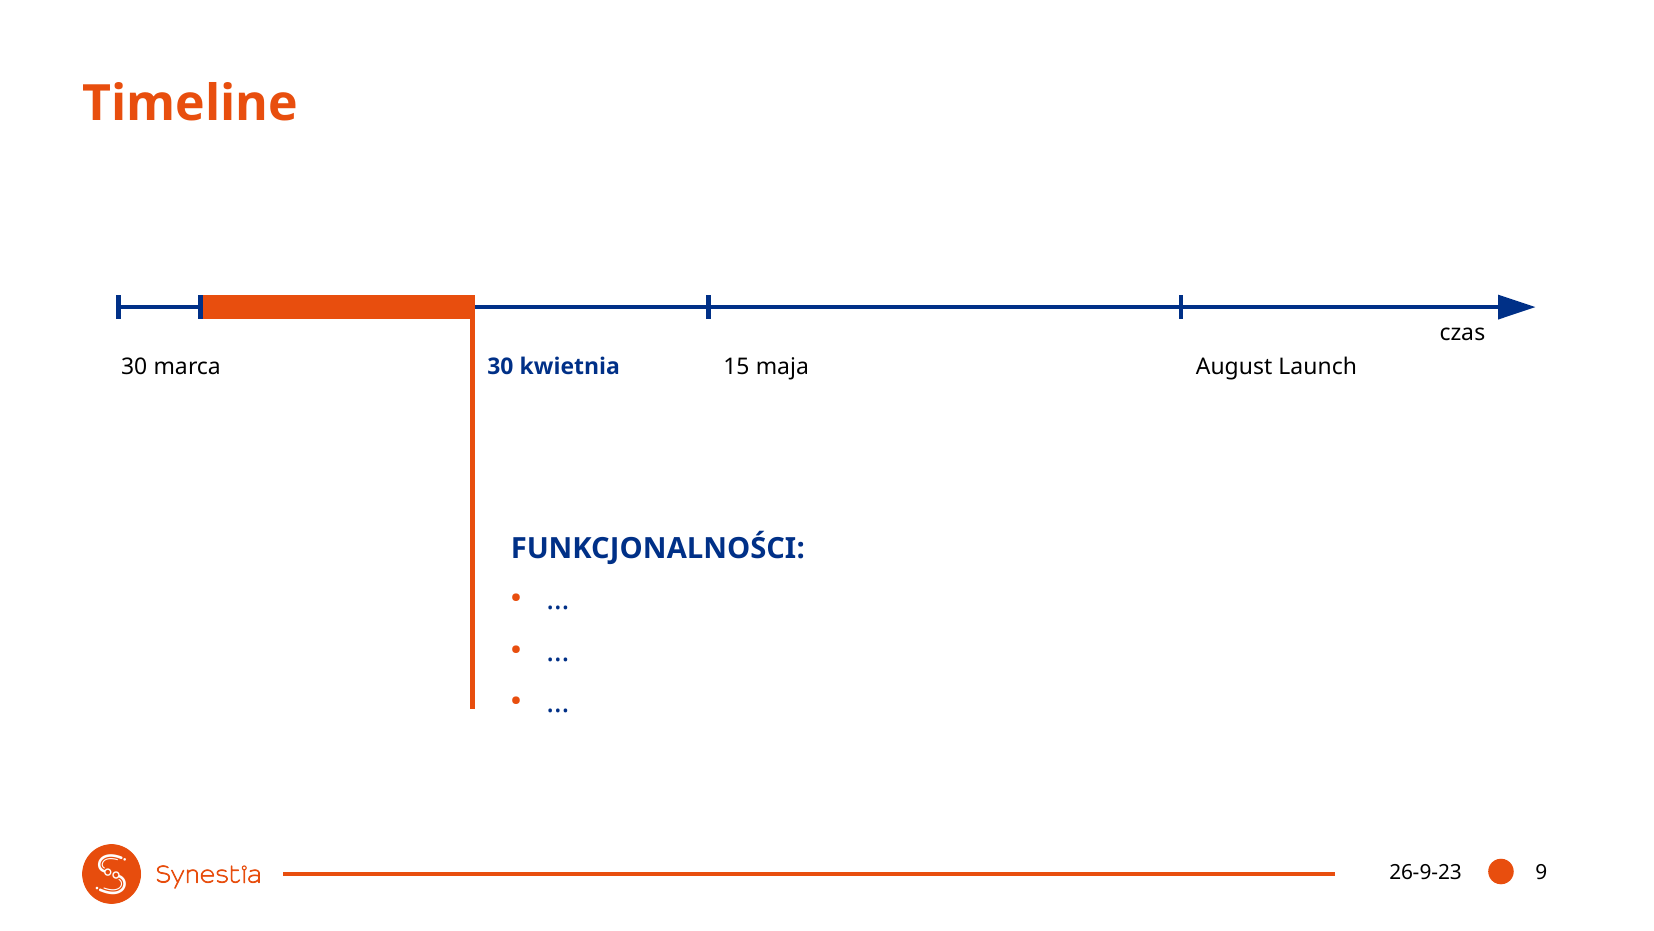

# Timeline
czas
30 marca
30 kwietnia
15 maja
August Launch
FUNKCJONALNOŚCI:
…
…
…